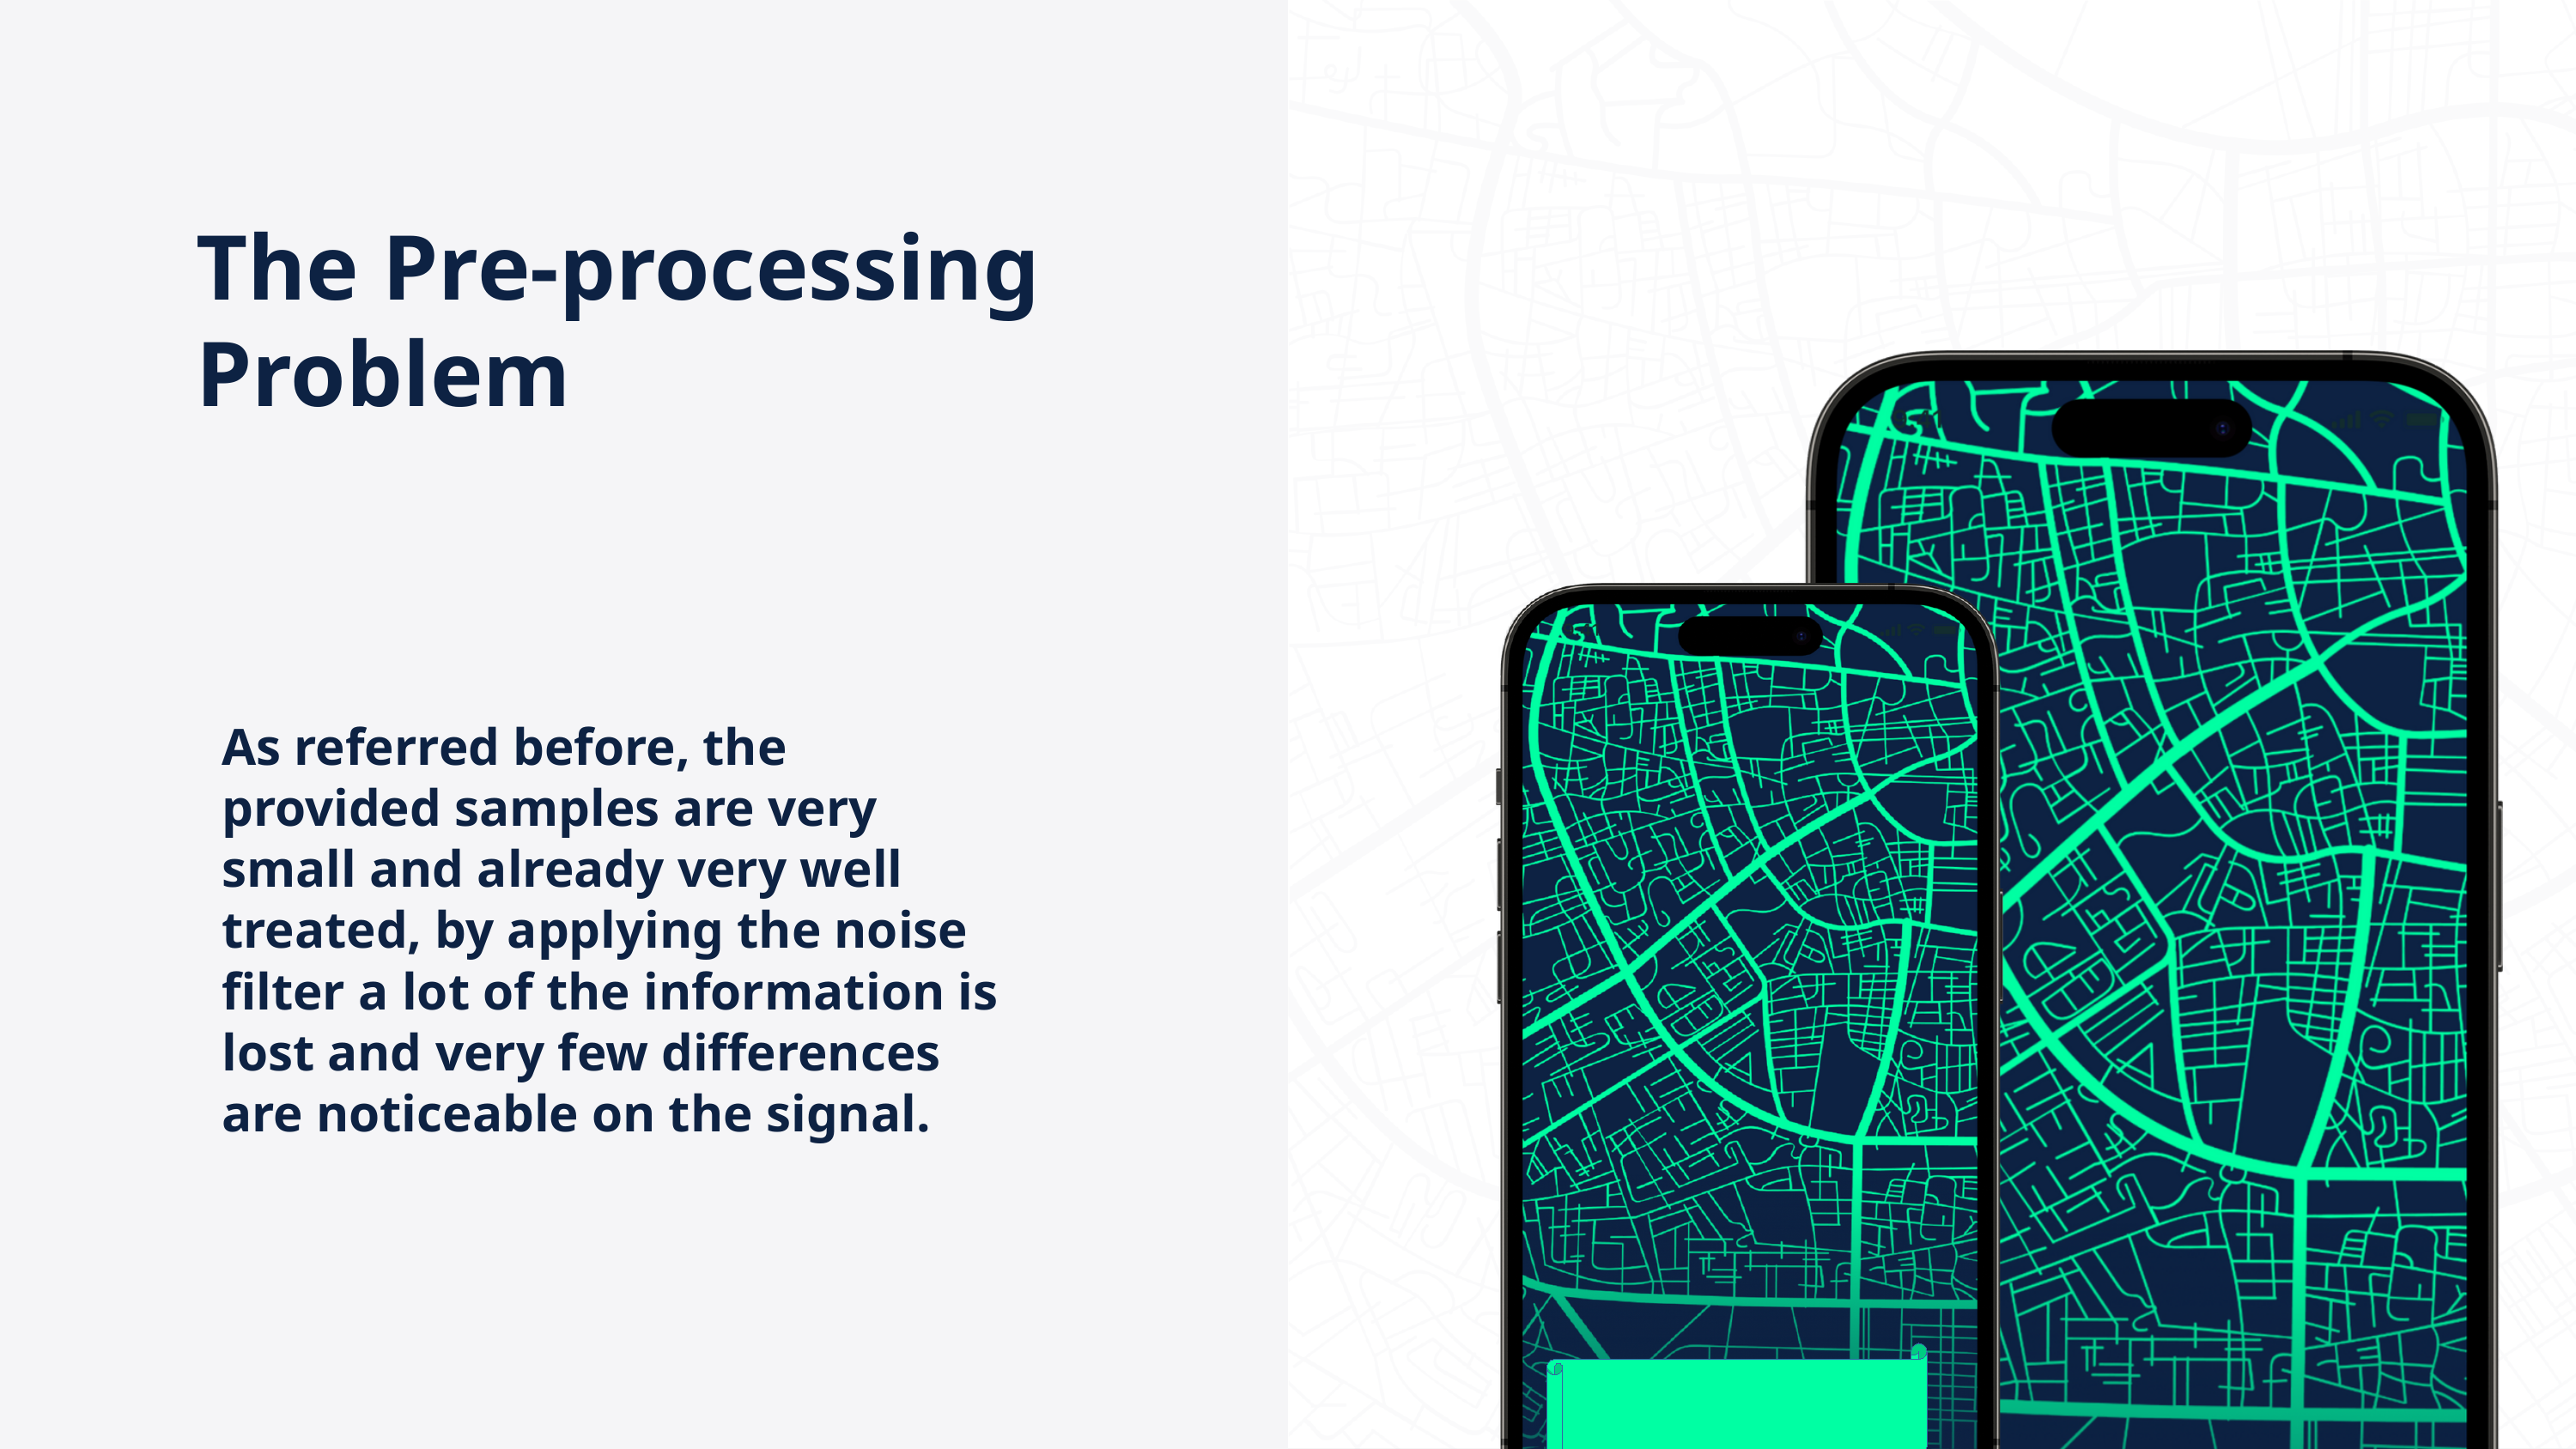

The Pre-processing Problem
As referred before, the provided samples are very small and already very well treated, by applying the noise filter a lot of the information is lost and very few differences are noticeable on the signal.